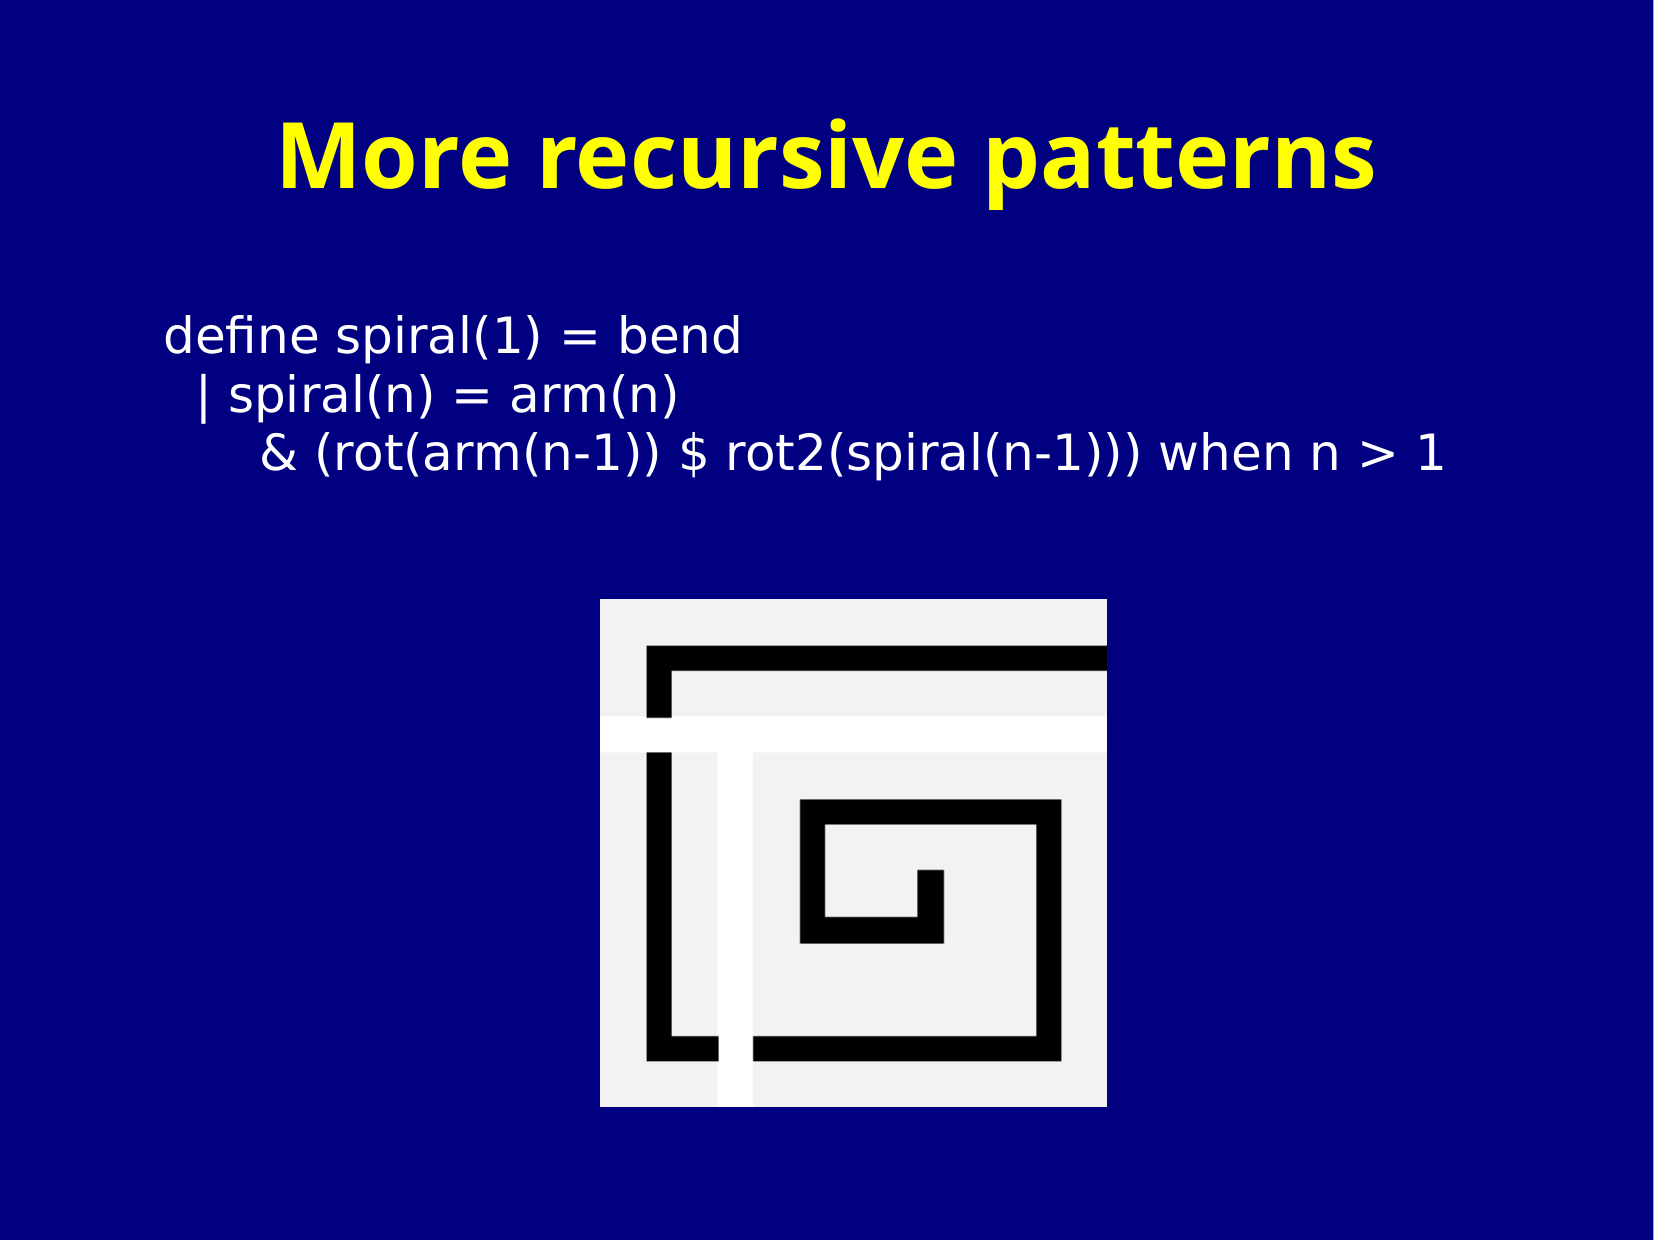

# More recursive patterns
define spiral(1) = bend
 | spiral(n) = arm(n)
 & (rot(arm(n-1)) $ rot2(spiral(n-1))) when n > 1